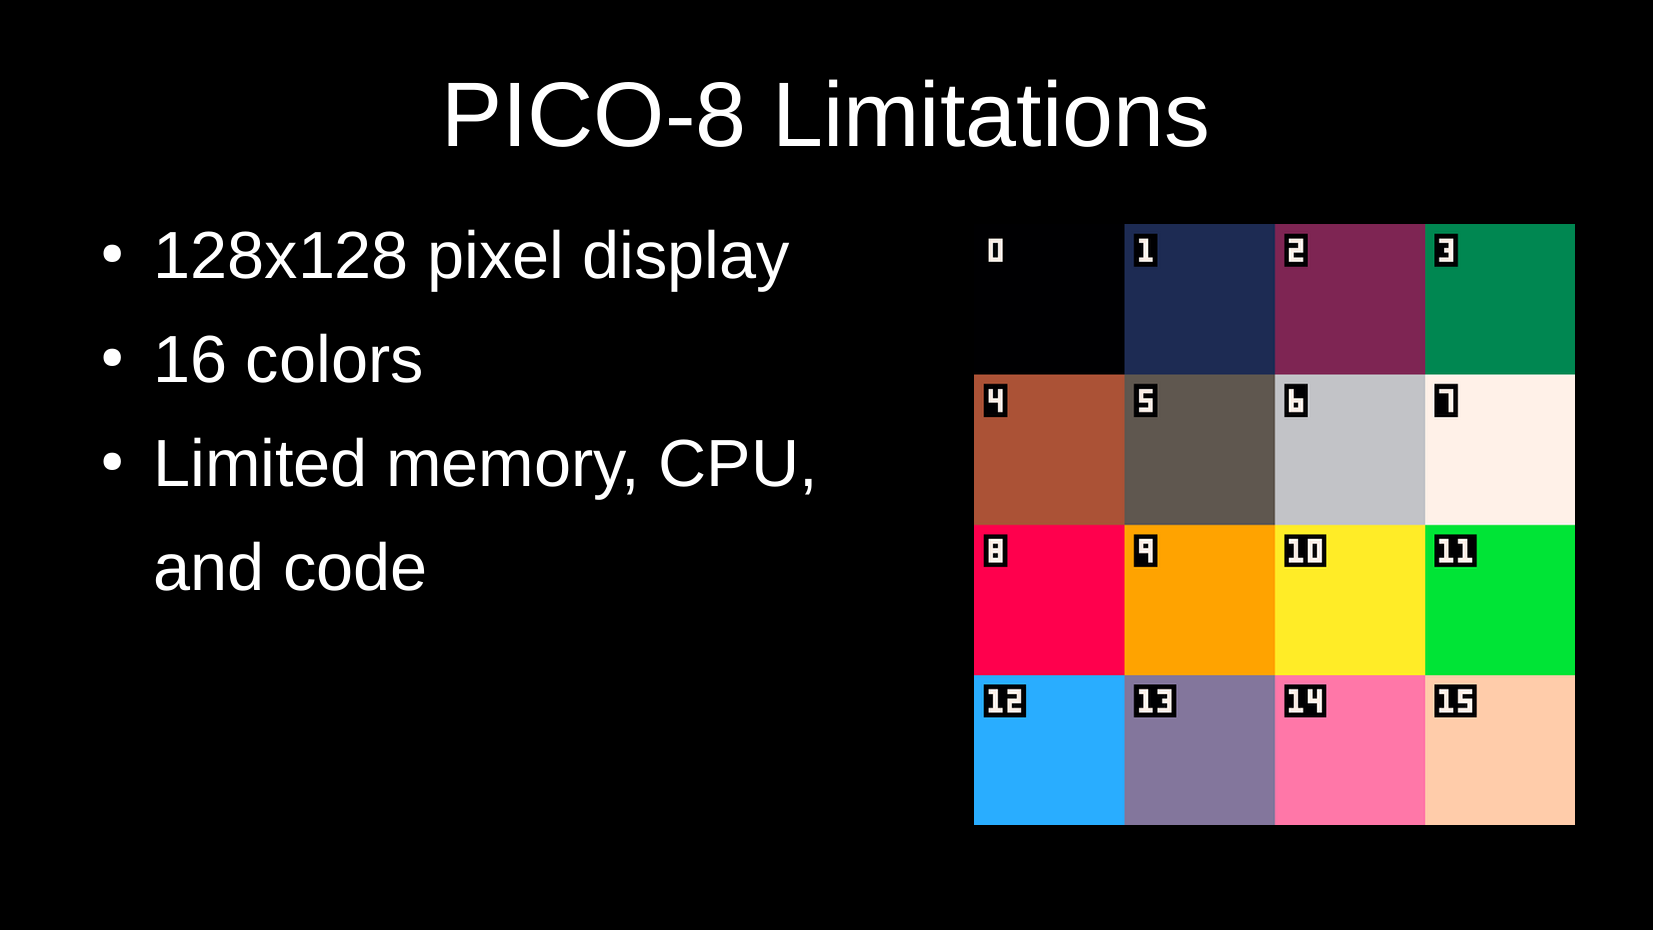

# PICO-8 Limitations
128x128 pixel display
16 colors
Limited memory, CPU,
and code